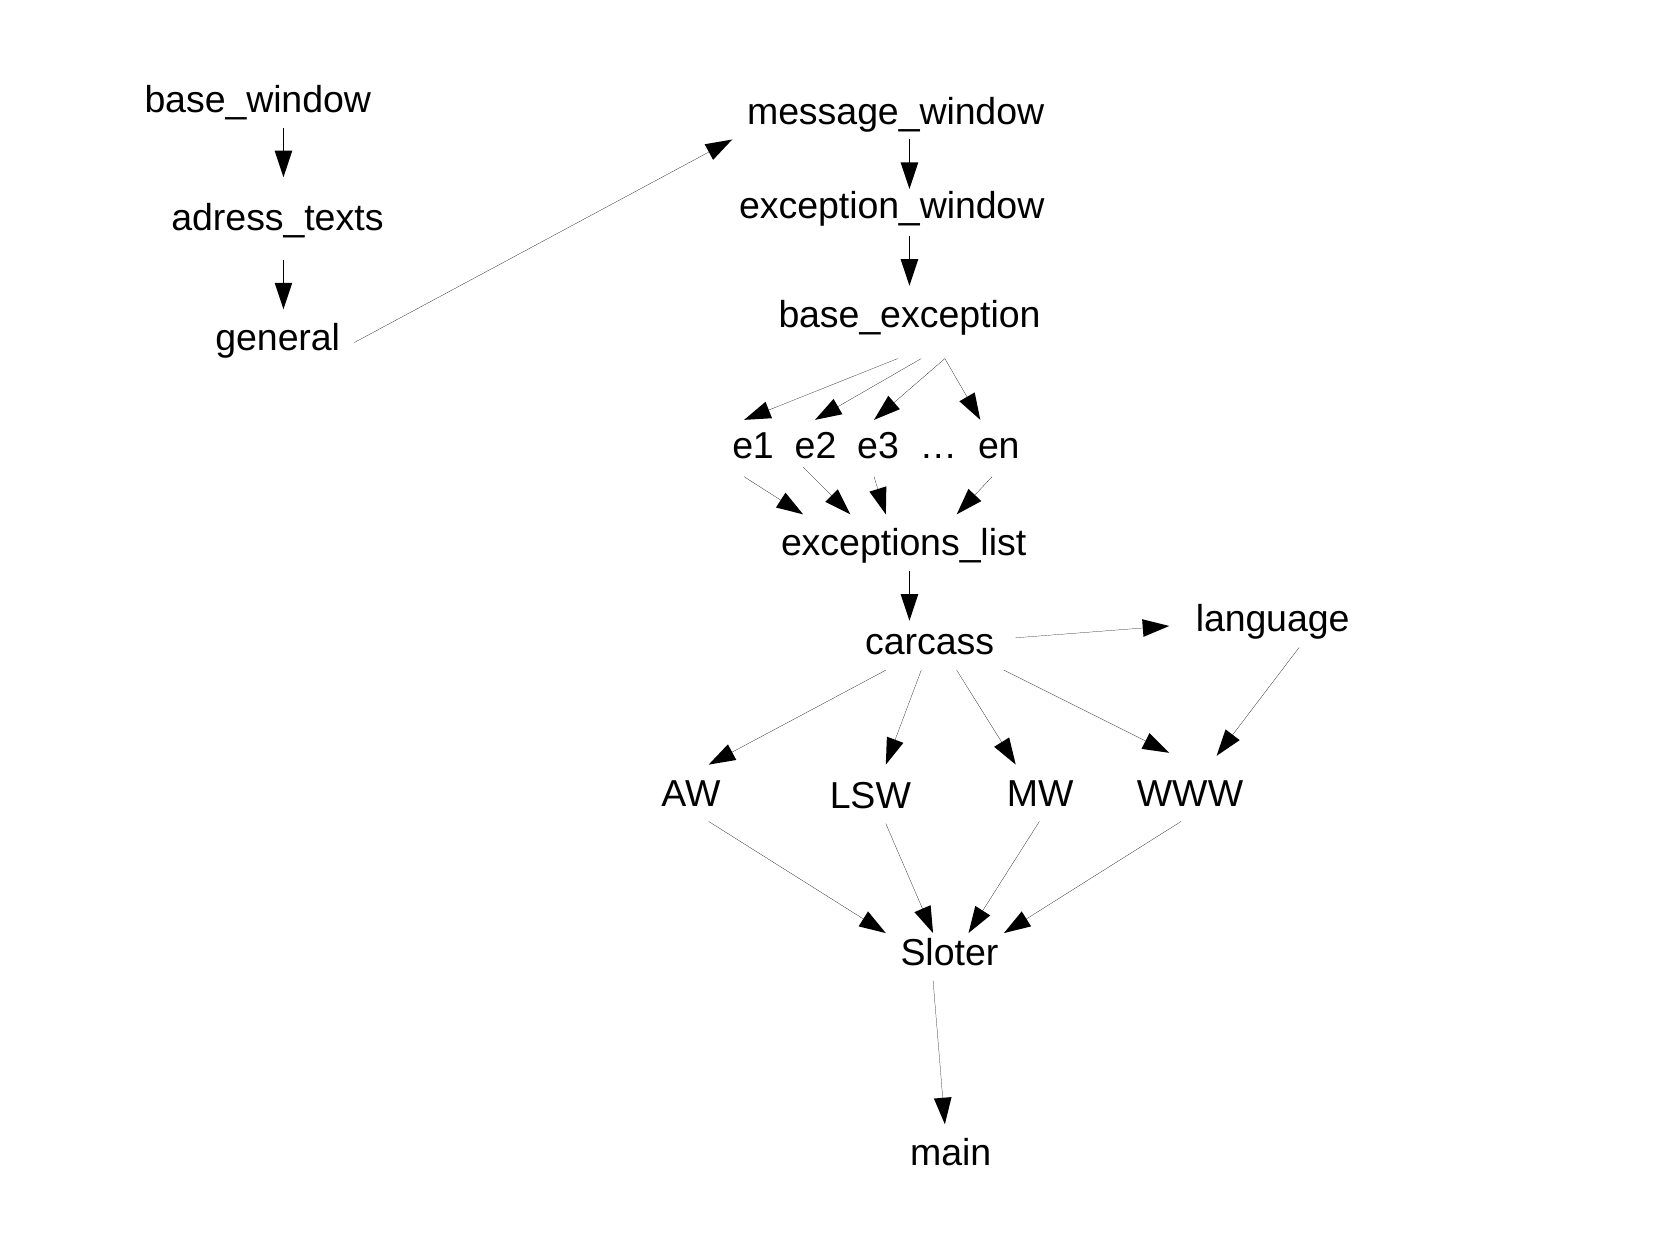

base_window
message_window
exception_window
adress_texts
base_exception
general
e1 e2 e3 … en
exceptions_list
language
carcass
AW
MW
WWW
LSW
Sloter
main